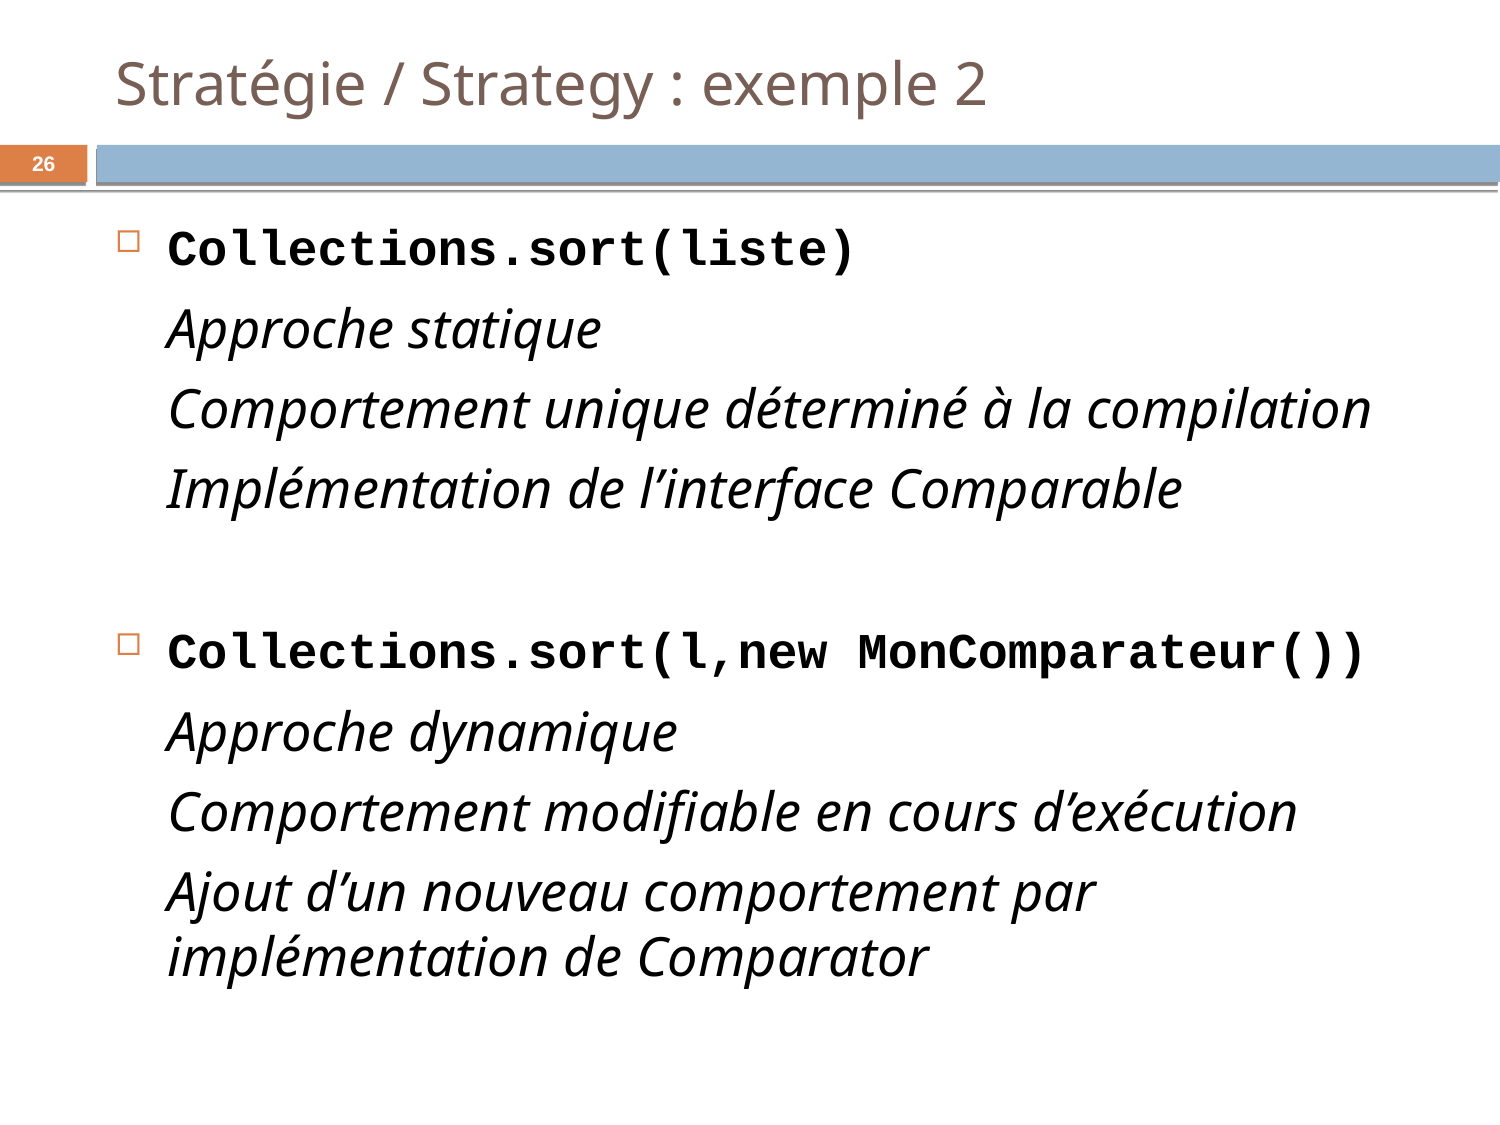

# Stratégie / Strategy : exemple 2
Collections.sort(liste)
	Approche statique
	Comportement unique déterminé à la compilation
	Implémentation de l’interface Comparable
Collections.sort(l,new MonComparateur())
	Approche dynamique
	Comportement modifiable en cours d’exécution
	Ajout d’un nouveau comportement par implémentation de Comparator